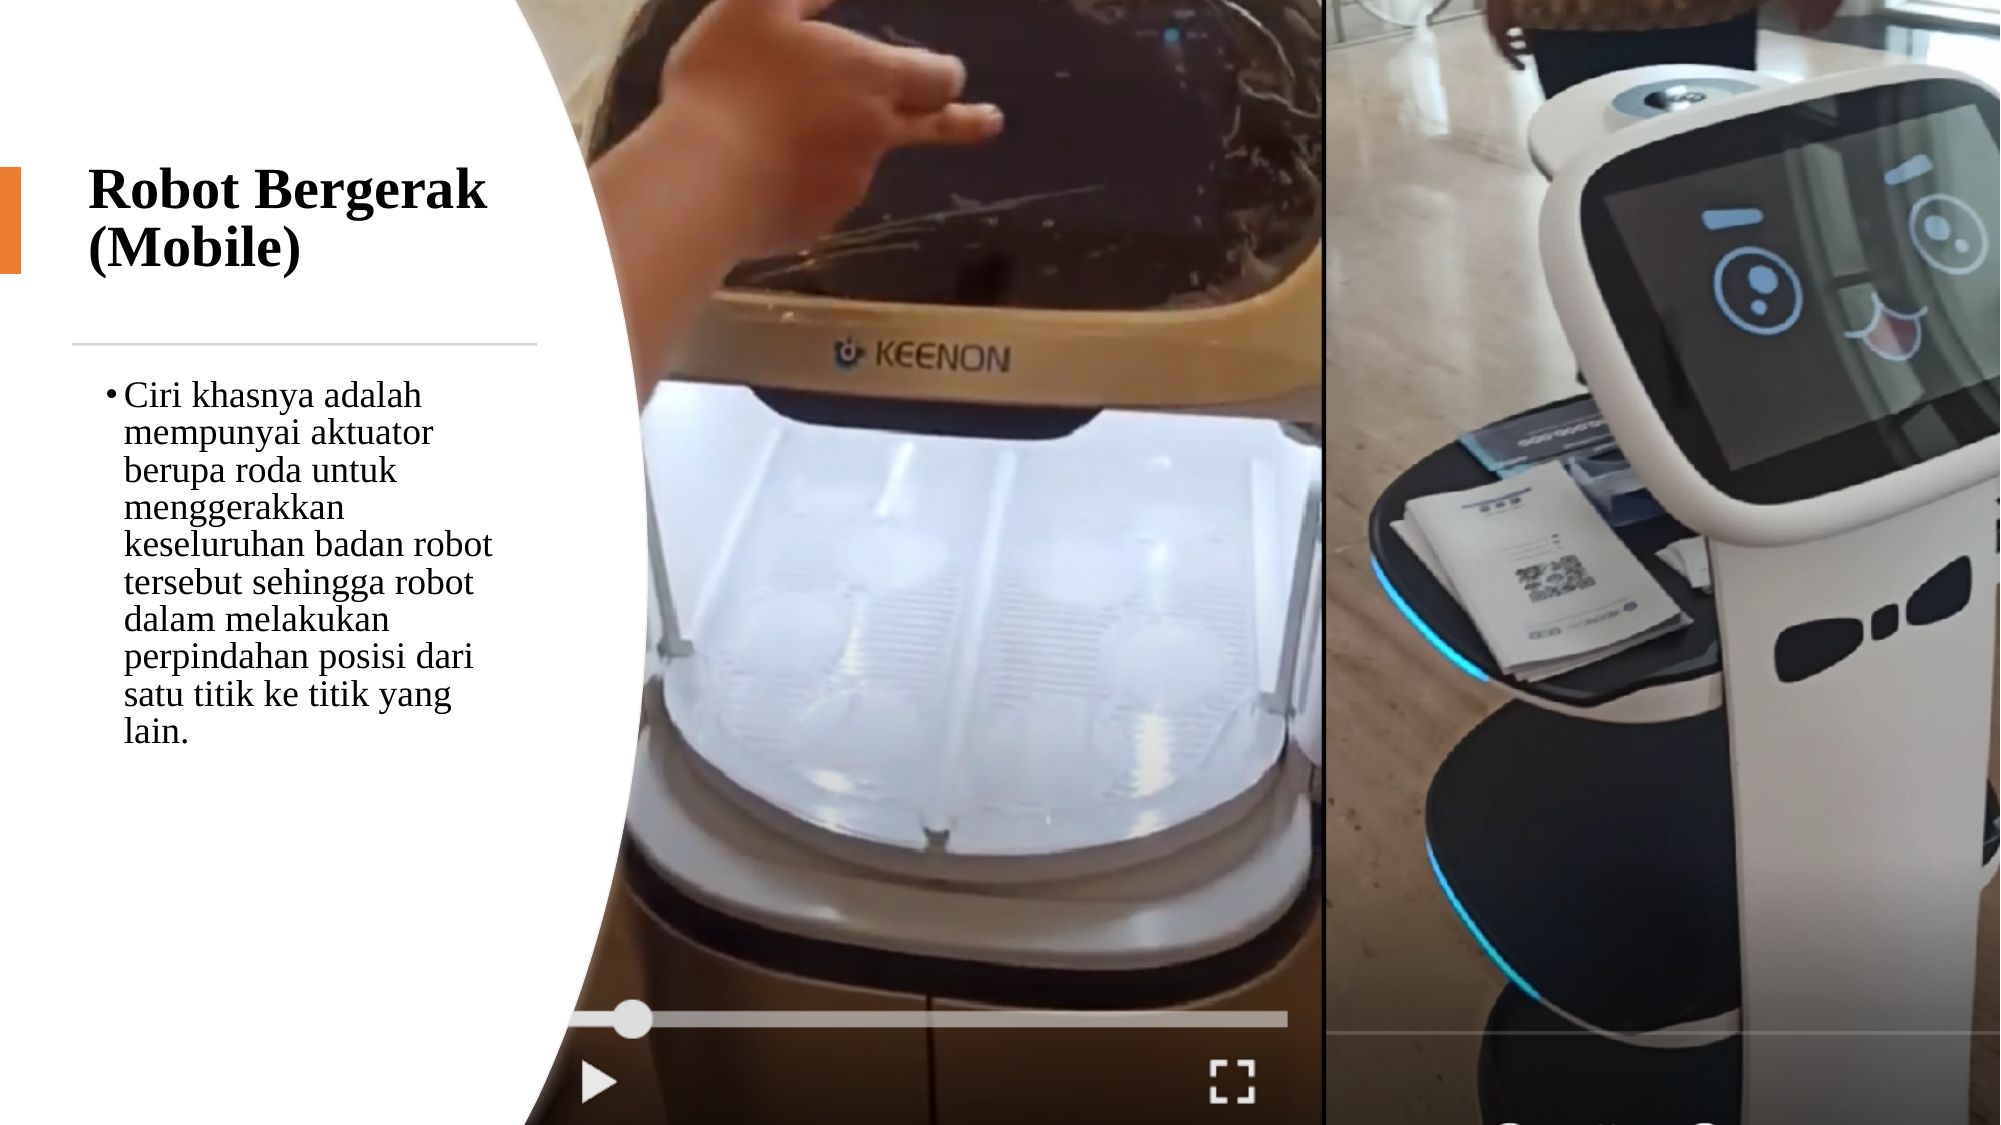

Robot Bergerak (Mobile)
Ciri khasnya adalah mempunyai aktuator berupa roda untuk menggerakkan keseluruhan badan robot tersebut sehingga robot dalam melakukan perpindahan posisi dari satu titik ke titik yang lain.